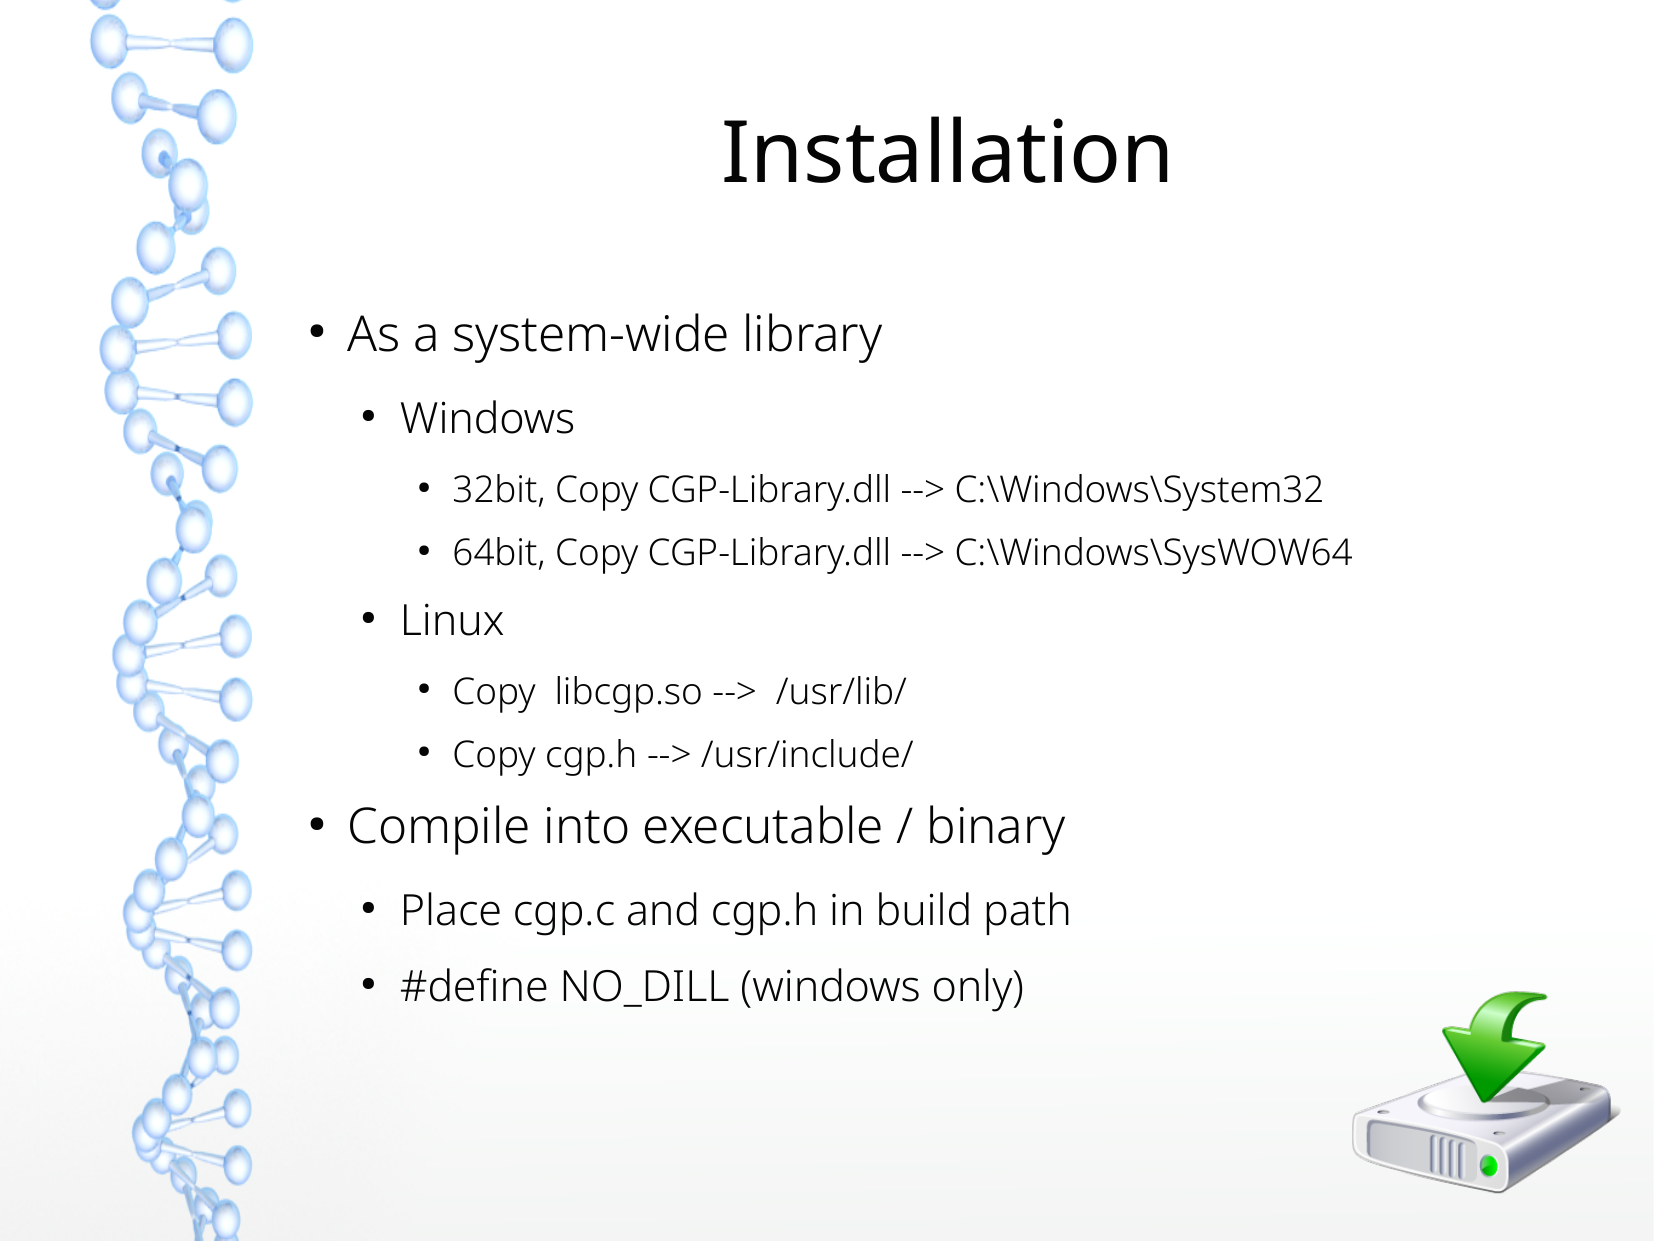

# Installation
As a system-wide library
Windows
32bit, Copy CGP-Library.dll --> C:\Windows\System32
64bit, Copy CGP-Library.dll --> C:\Windows\SysWOW64
Linux
Copy libcgp.so --> /usr/lib/
Copy cgp.h --> /usr/include/
Compile into executable / binary
Place cgp.c and cgp.h in build path
#define NO_DILL (windows only)